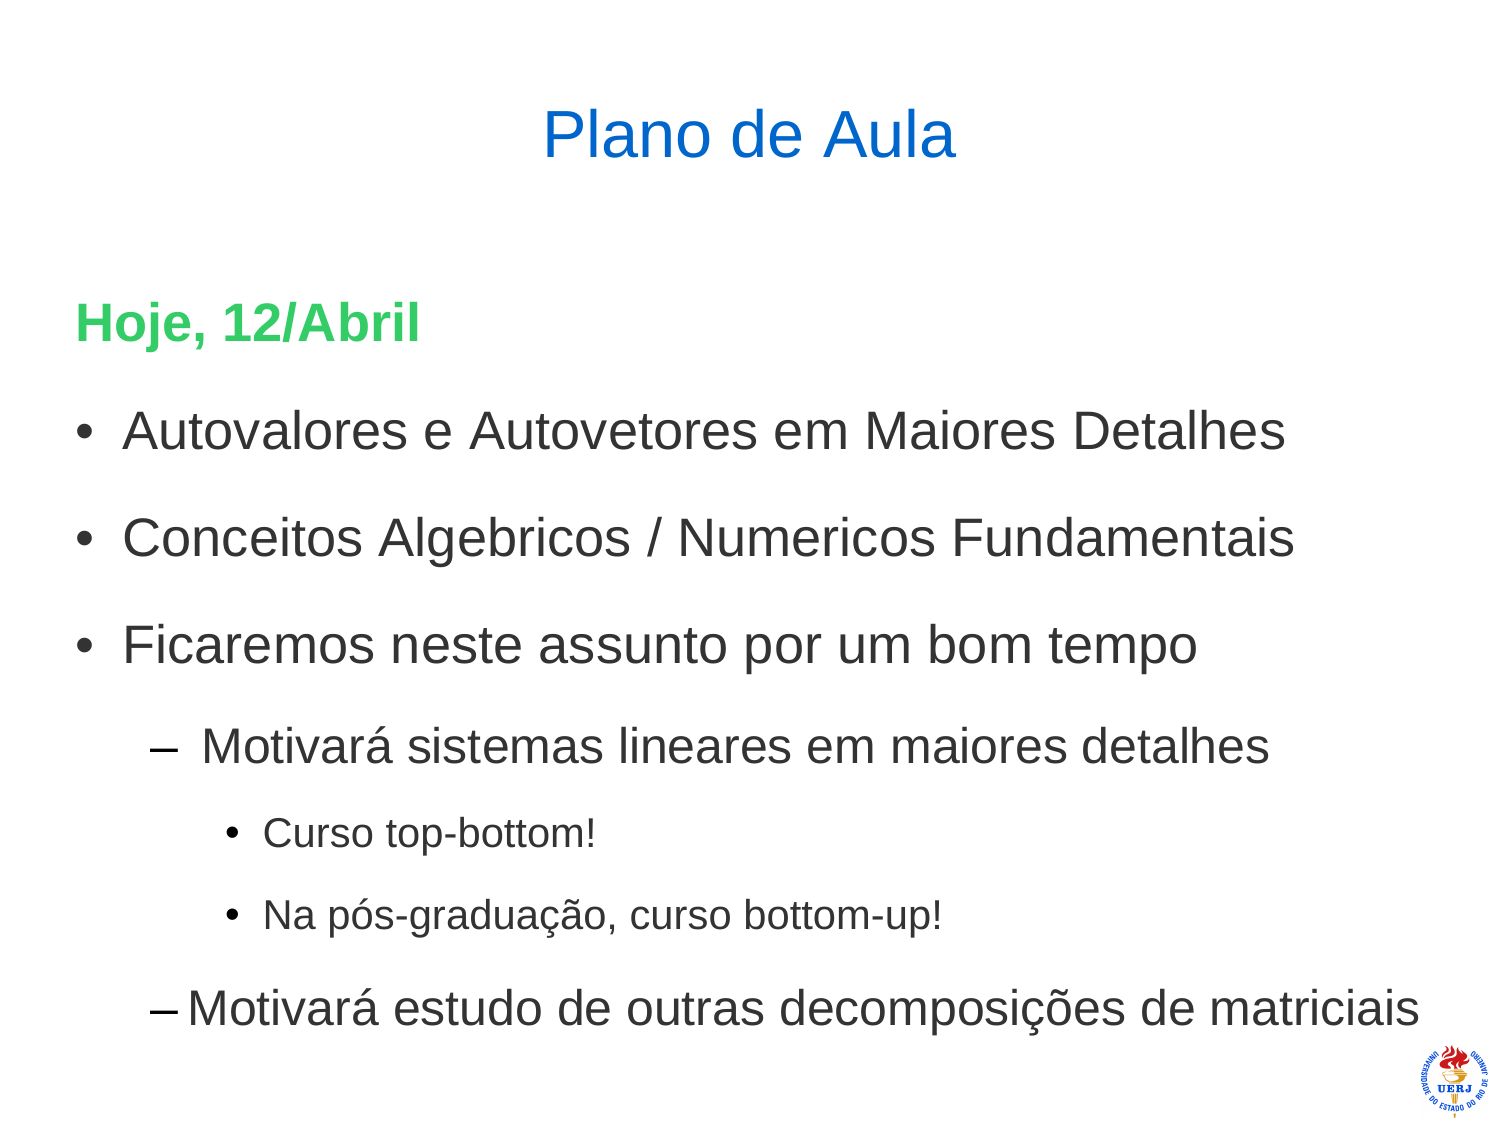

# Plano de Aula
Hoje, 12/Abril
Autovalores e Autovetores em Maiores Detalhes
Conceitos Algebricos / Numericos Fundamentais
Ficaremos neste assunto por um bom tempo
 Motivará sistemas lineares em maiores detalhes
Curso top-bottom!
Na pós-graduação, curso bottom-up!
Motivará estudo de outras decomposições de matriciais